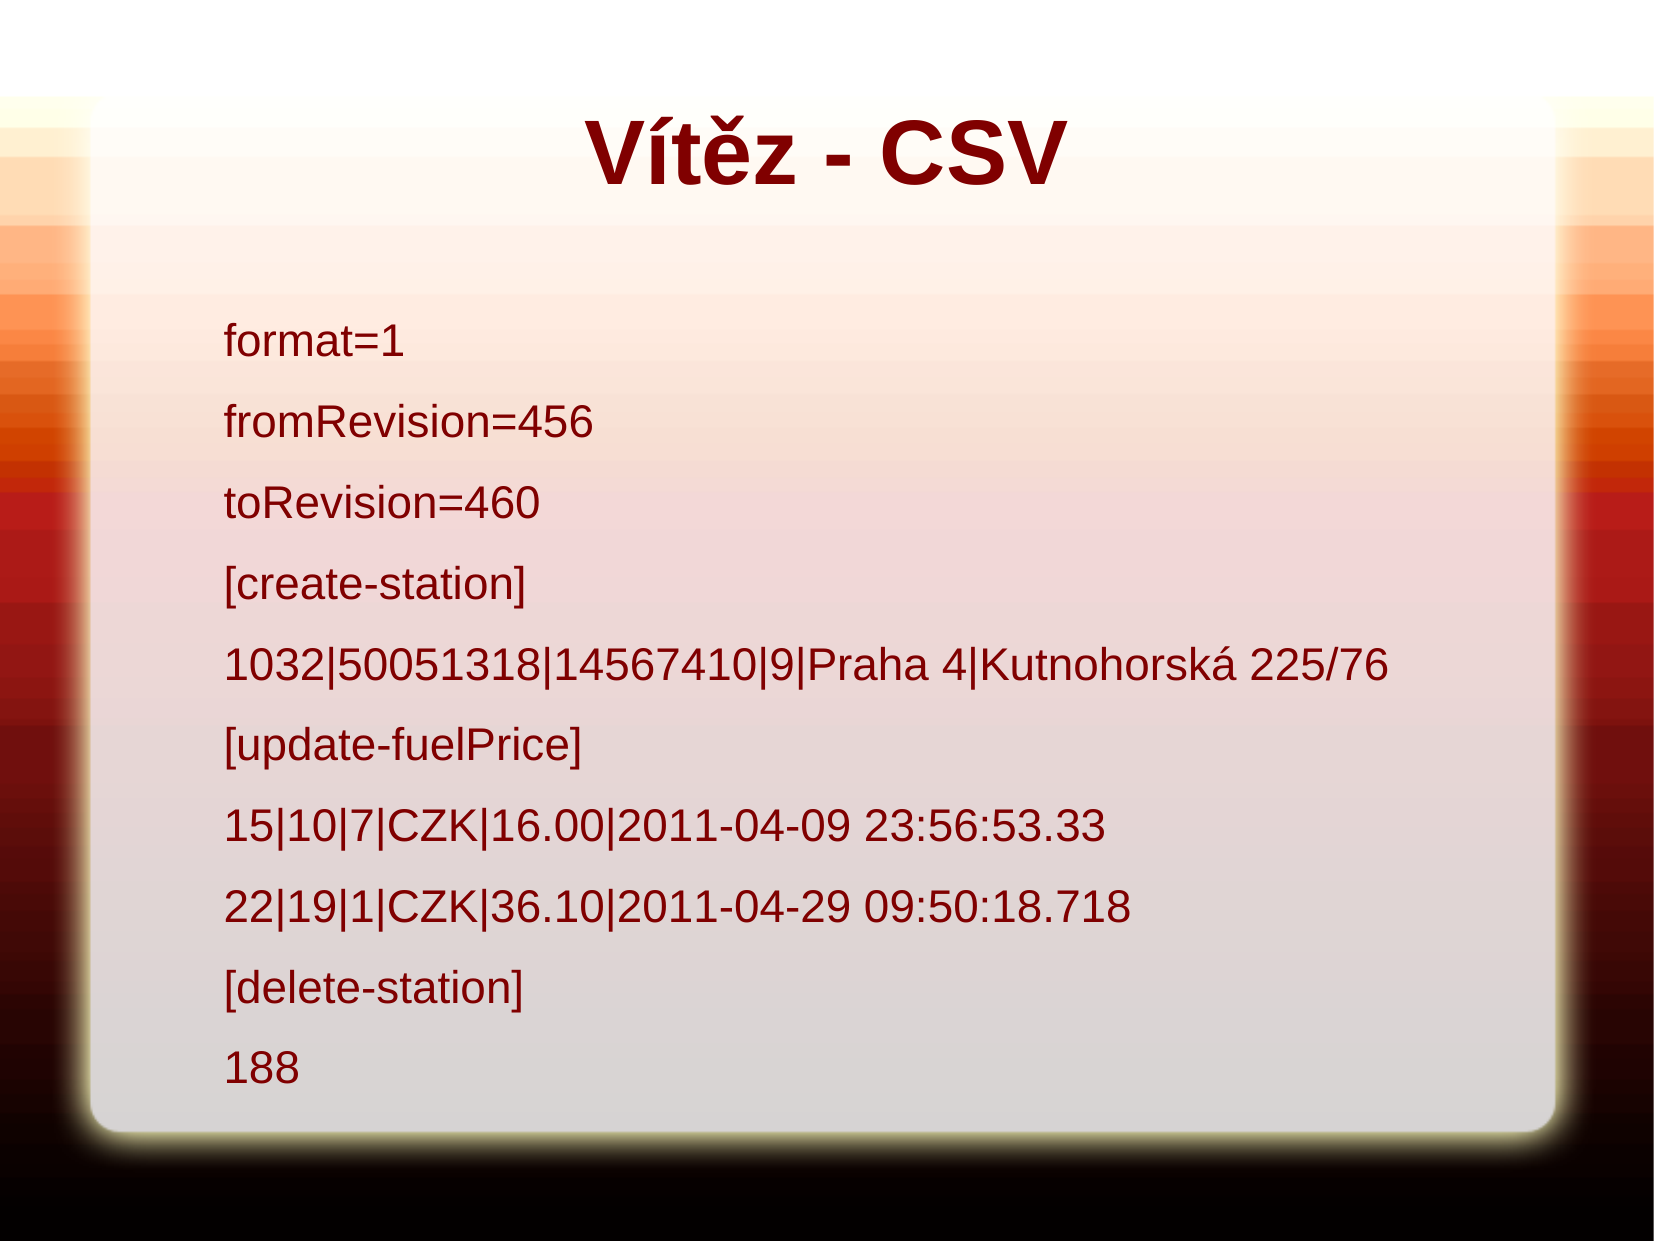

# Vítěz - CSV
format=1
fromRevision=456
toRevision=460
[create-station]
1032|50051318|14567410|9|Praha 4|Kutnohorská 225/76
[update-fuelPrice]
15|10|7|CZK|16.00|2011-04-09 23:56:53.33
22|19|1|CZK|36.10|2011-04-29 09:50:18.718
[delete-station]
188